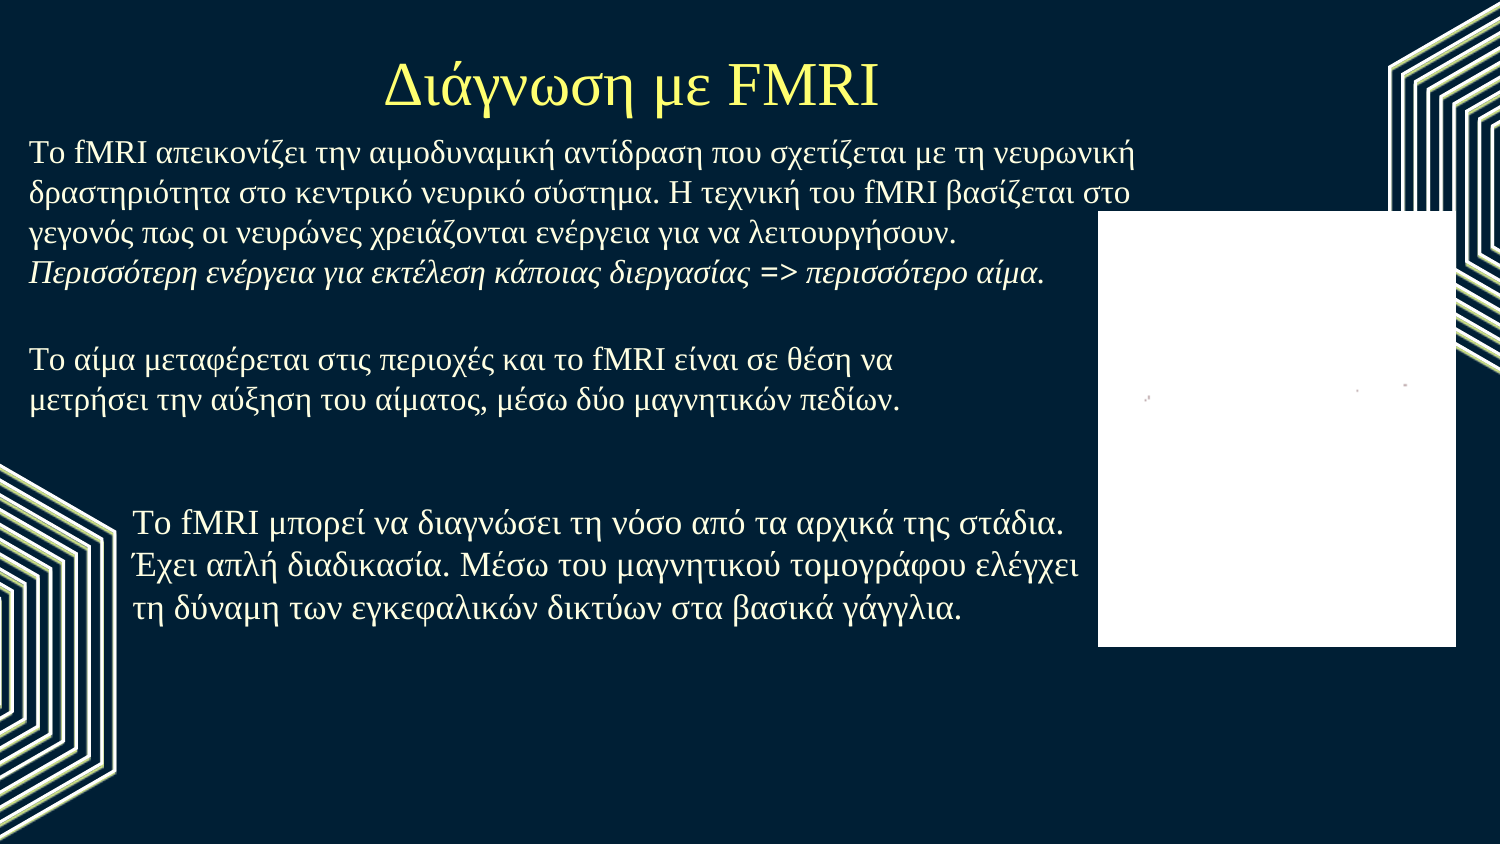

# Διάγνωση με FMRI
Το fMRI απεικονίζει την αιμοδυναμική αντίδραση που σχετίζεται με τη νευρωνική δραστηριότητα στο κεντρικό νευρικό σύστημα. Η τεχνική του fMRI βασίζεται στο γεγονός πως οι νευρώνες χρειάζονται ενέργεια για να λειτουργήσουν.
Περισσότερη ενέργεια για εκτέλεση κάποιας διεργασίας => περισσότερο αίμα.
Το αίμα μεταφέρεται στις περιοχές και το fMRI είναι σε θέση να μετρήσει την αύξηση του αίματος, μέσω δύο μαγνητικών πεδίων.
Το fMRΙ μπορεί να διαγνώσει τη νόσο από τα αρχικά της στάδια. 
Έχει απλή διαδικασία. Μέσω του μαγνητικού τομογράφου ελέγχει
τη δύναμη των εγκεφαλικών δικτύων στα βασικά γάγγλια.